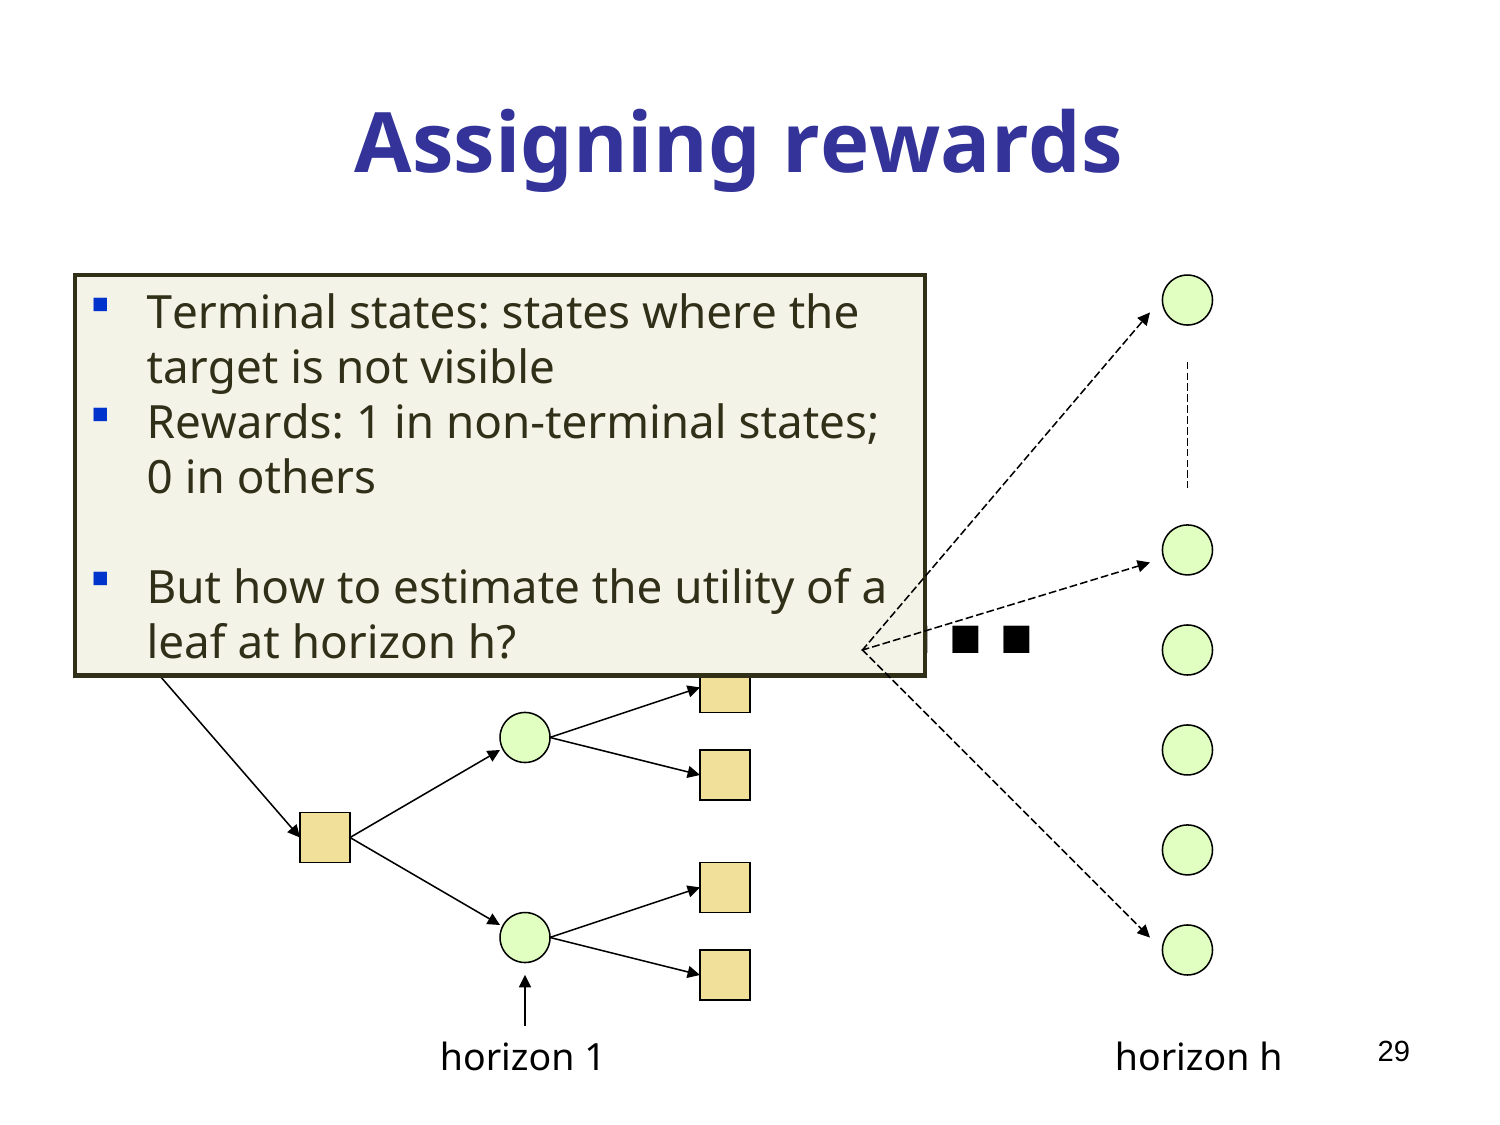

# Assigning rewards
Terminal states: states where the target is not visible
Rewards: 1 in non-terminal states; 0 in others
But how to estimate the utility of a leaf at horizon h?
...
horizon h
horizon 1